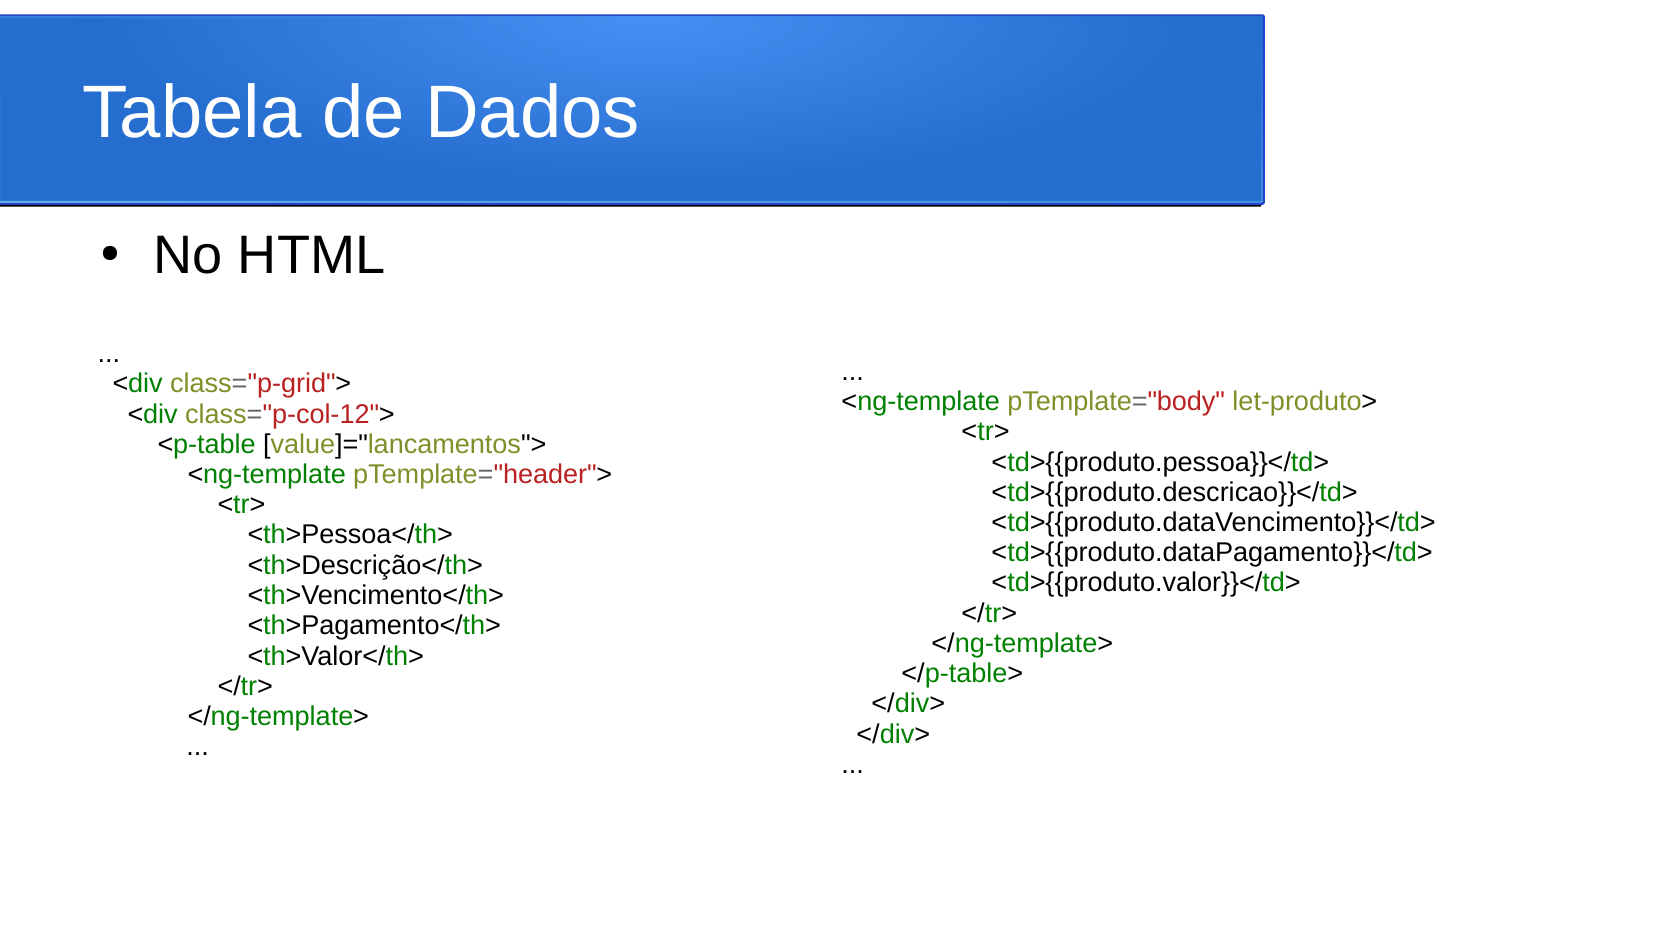

# Tabela de Dados
No HTML
...
 <div class="p-grid">
 <div class="p-col-12">
 <p-table [value]="lancamentos">
 <ng-template pTemplate="header">
 <tr>
 <th>Pessoa</th>
 <th>Descrição</th>
 <th>Vencimento</th>
 <th>Pagamento</th>
 <th>Valor</th>
 </tr>
 </ng-template>
	 ...
...
<ng-template pTemplate="body" let-produto>
 <tr>
 <td>{{produto.pessoa}}</td>
 <td>{{produto.descricao}}</td>
 <td>{{produto.dataVencimento}}</td>
 <td>{{produto.dataPagamento}}</td>
 <td>{{produto.valor}}</td>
 </tr>
 </ng-template>
 </p-table>
 </div>
 </div>
...